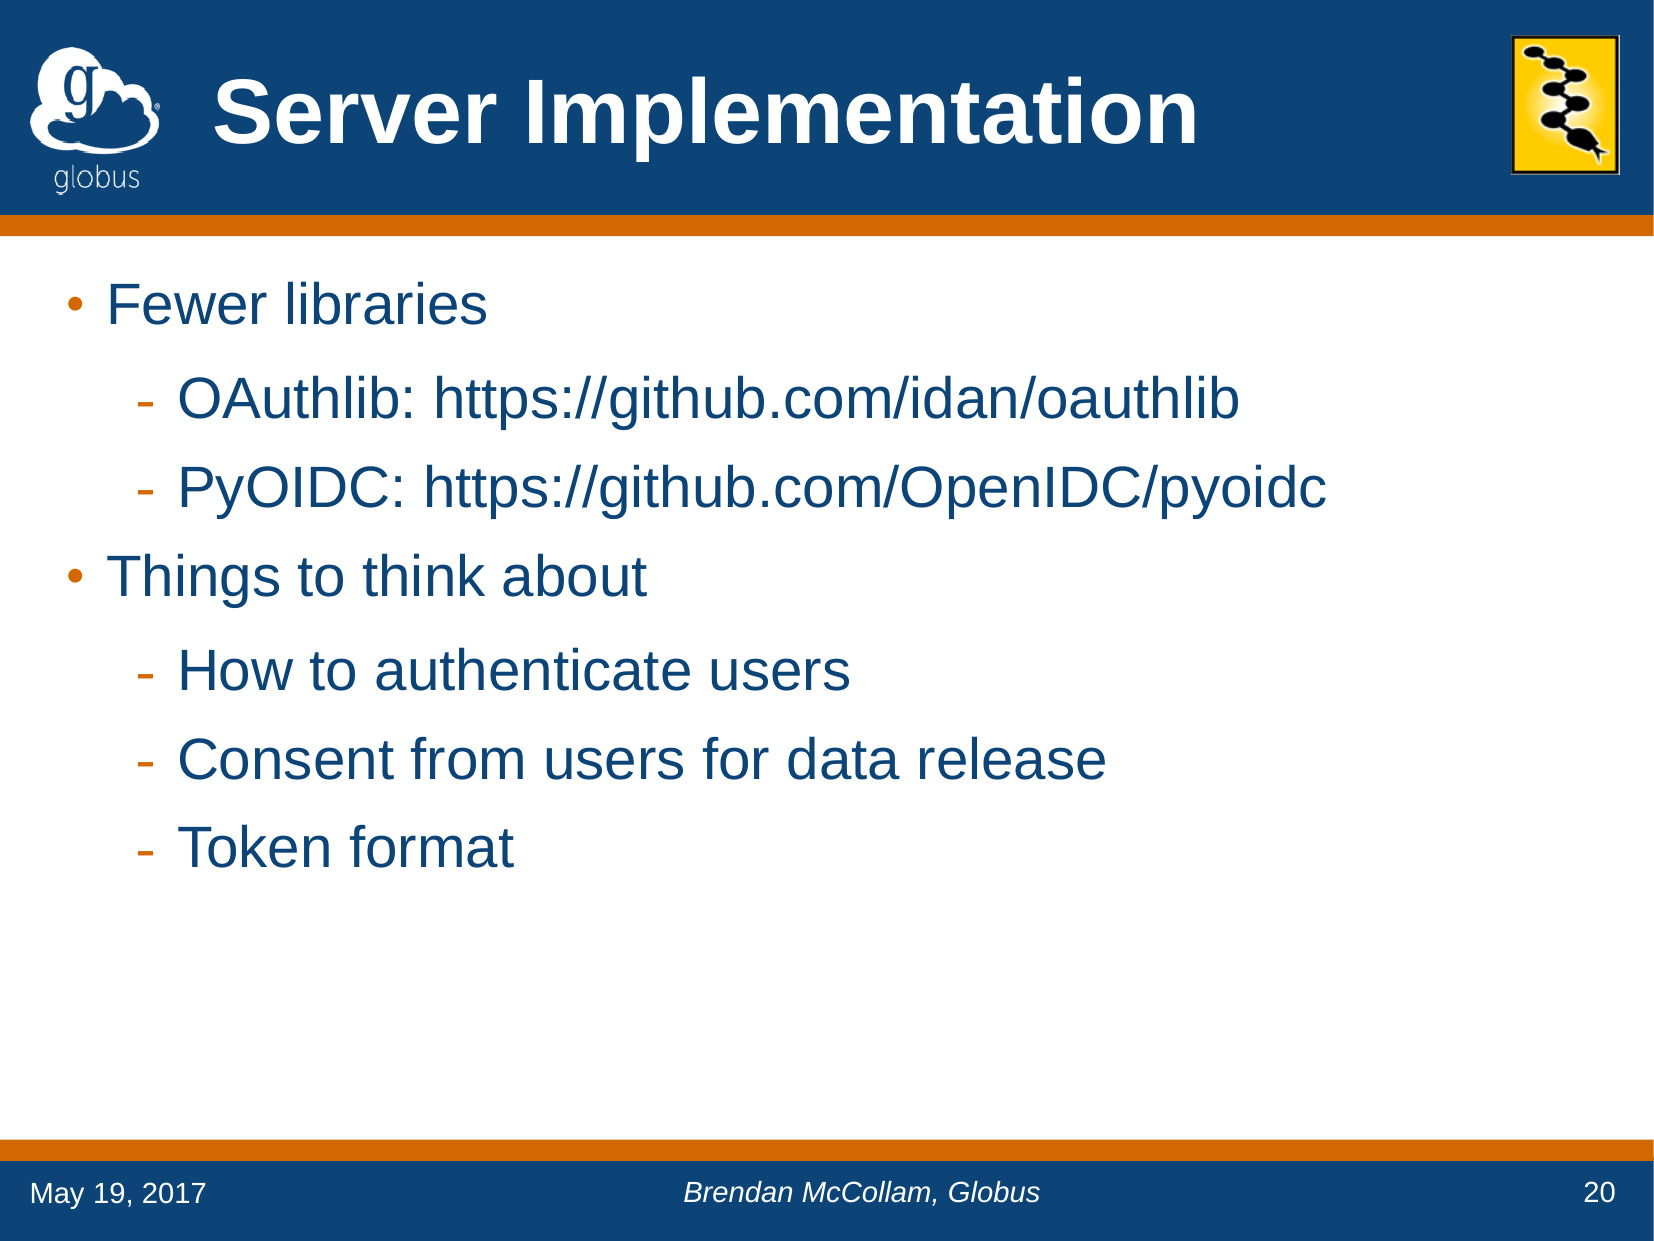

# Server Implementation
Fewer libraries
OAuthlib: https://github.com/idan/oauthlib
PyOIDC: https://github.com/OpenIDC/pyoidc
Things to think about
How to authenticate users
Consent from users for data release
Token format
May 19, 2017
Brendan McCollam, Globus
20